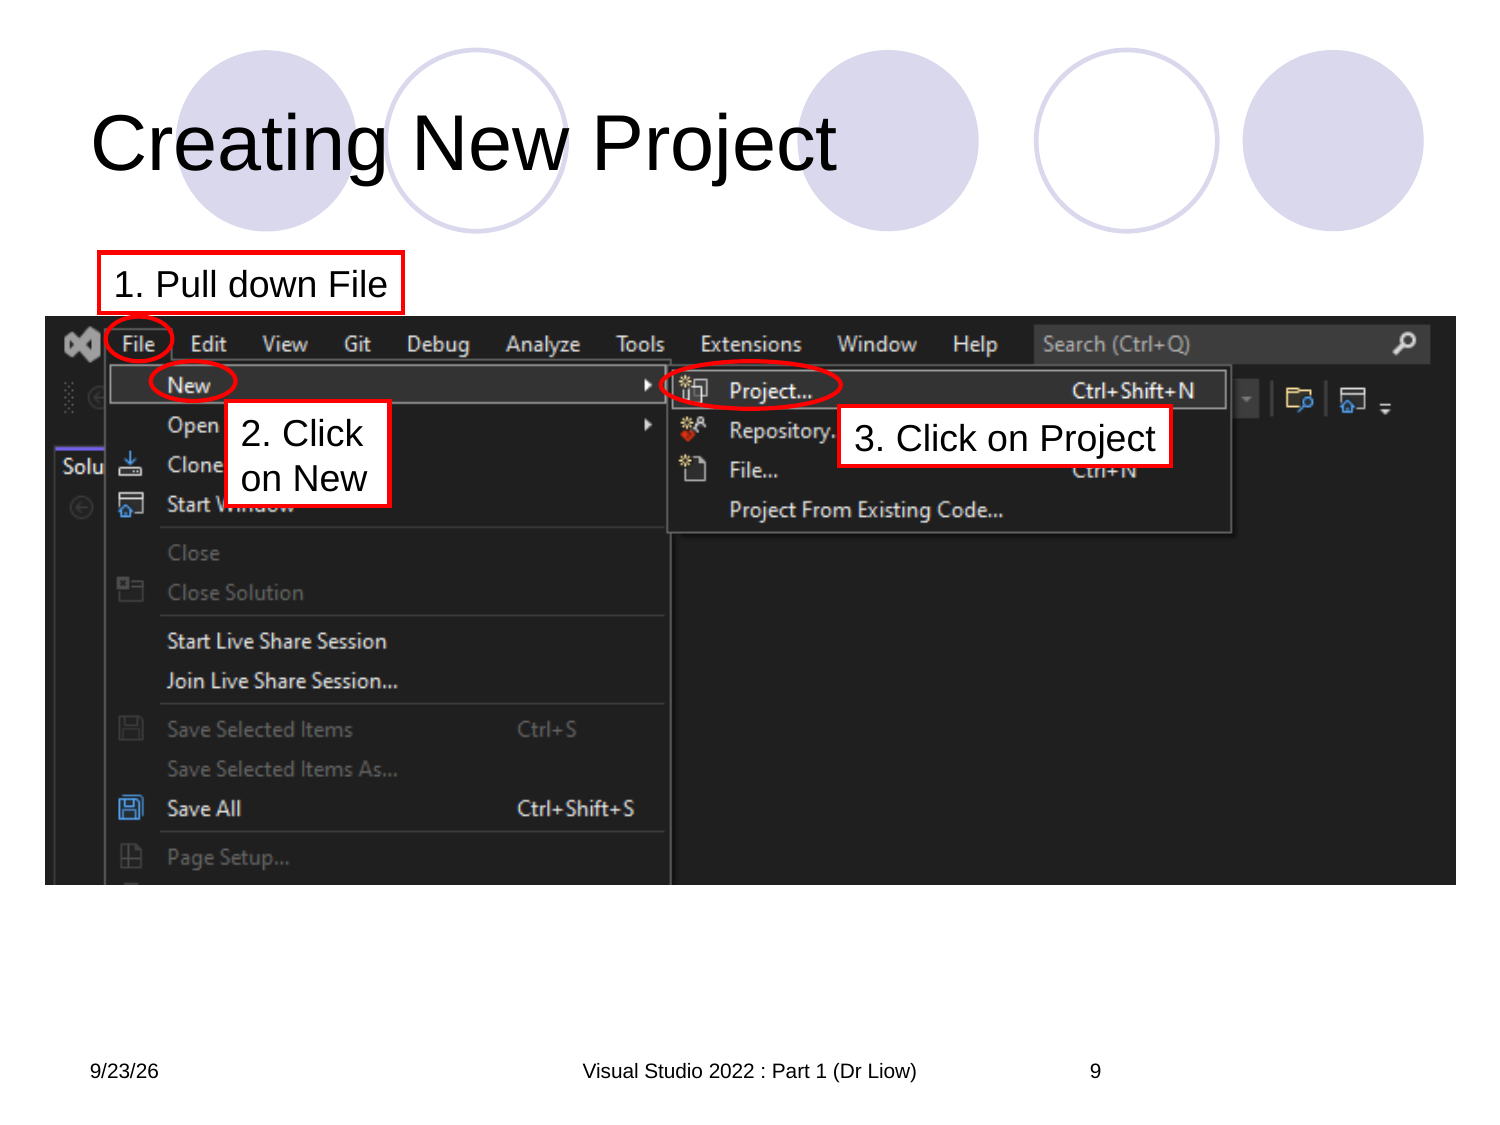

# Creating New Project
1. Pull down File
2. Click on New
3. Click on Project
Visual Studio 2022 : Part 1 (Dr Liow)